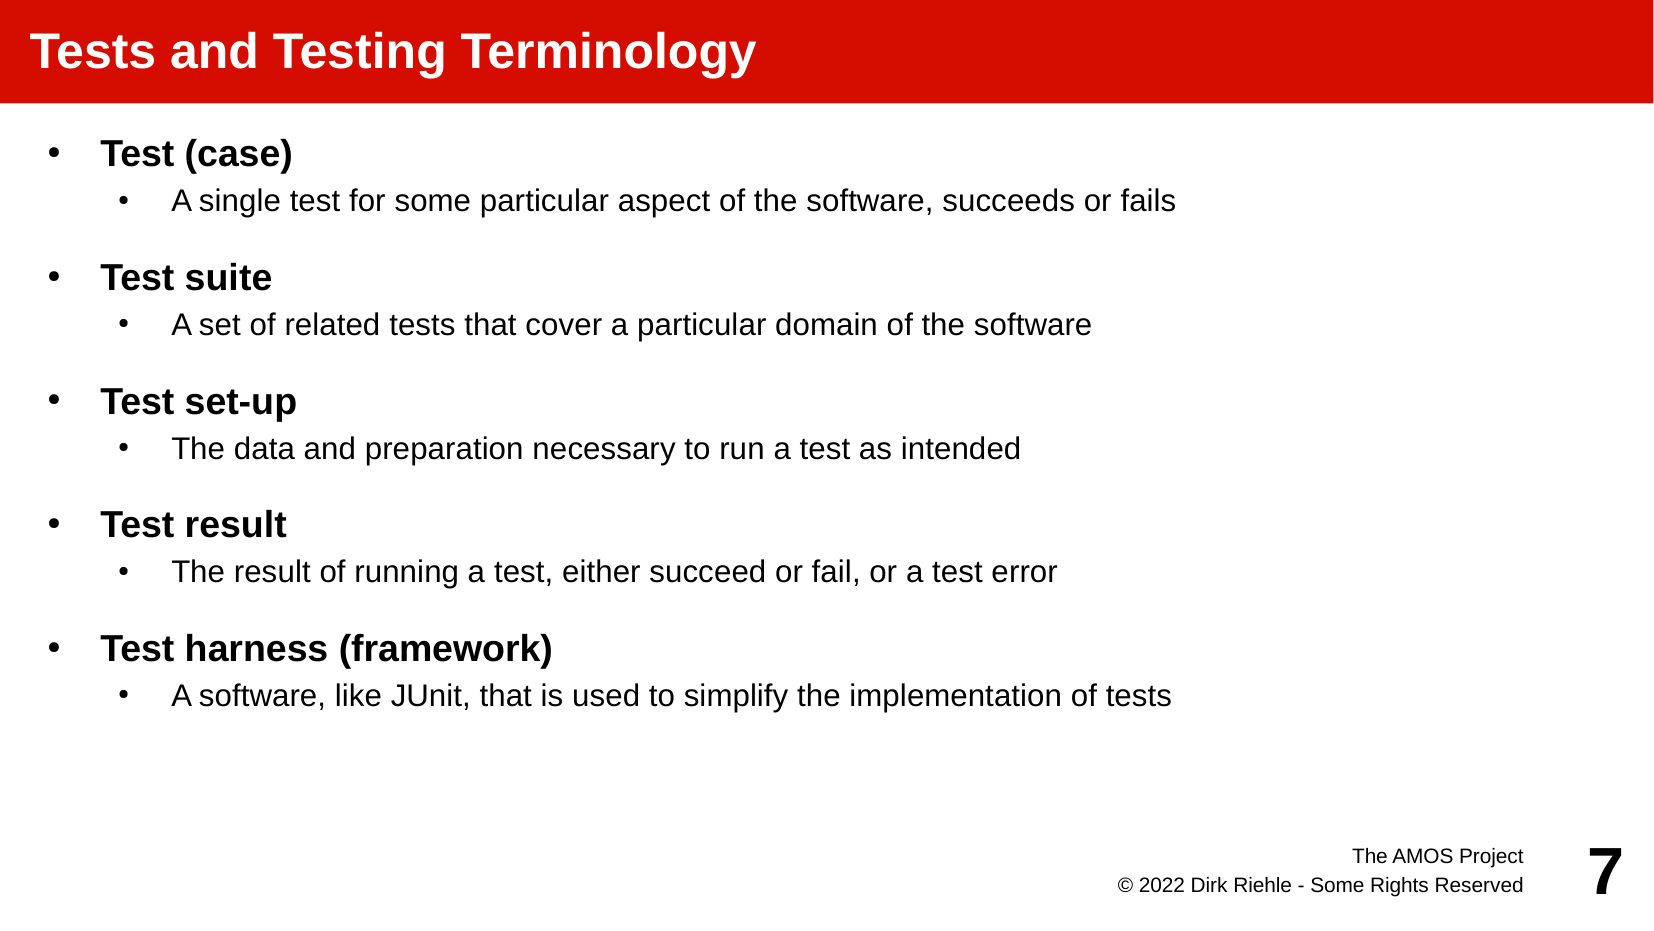

# Tests and Testing Terminology
Test (case)
A single test for some particular aspect of the software, succeeds or fails
Test suite
A set of related tests that cover a particular domain of the software
Test set-up
The data and preparation necessary to run a test as intended
Test result
The result of running a test, either succeed or fail, or a test error
Test harness (framework)
A software, like JUnit, that is used to simplify the implementation of tests
The AMOS Project
7
© 2022 Dirk Riehle - Some Rights Reserved